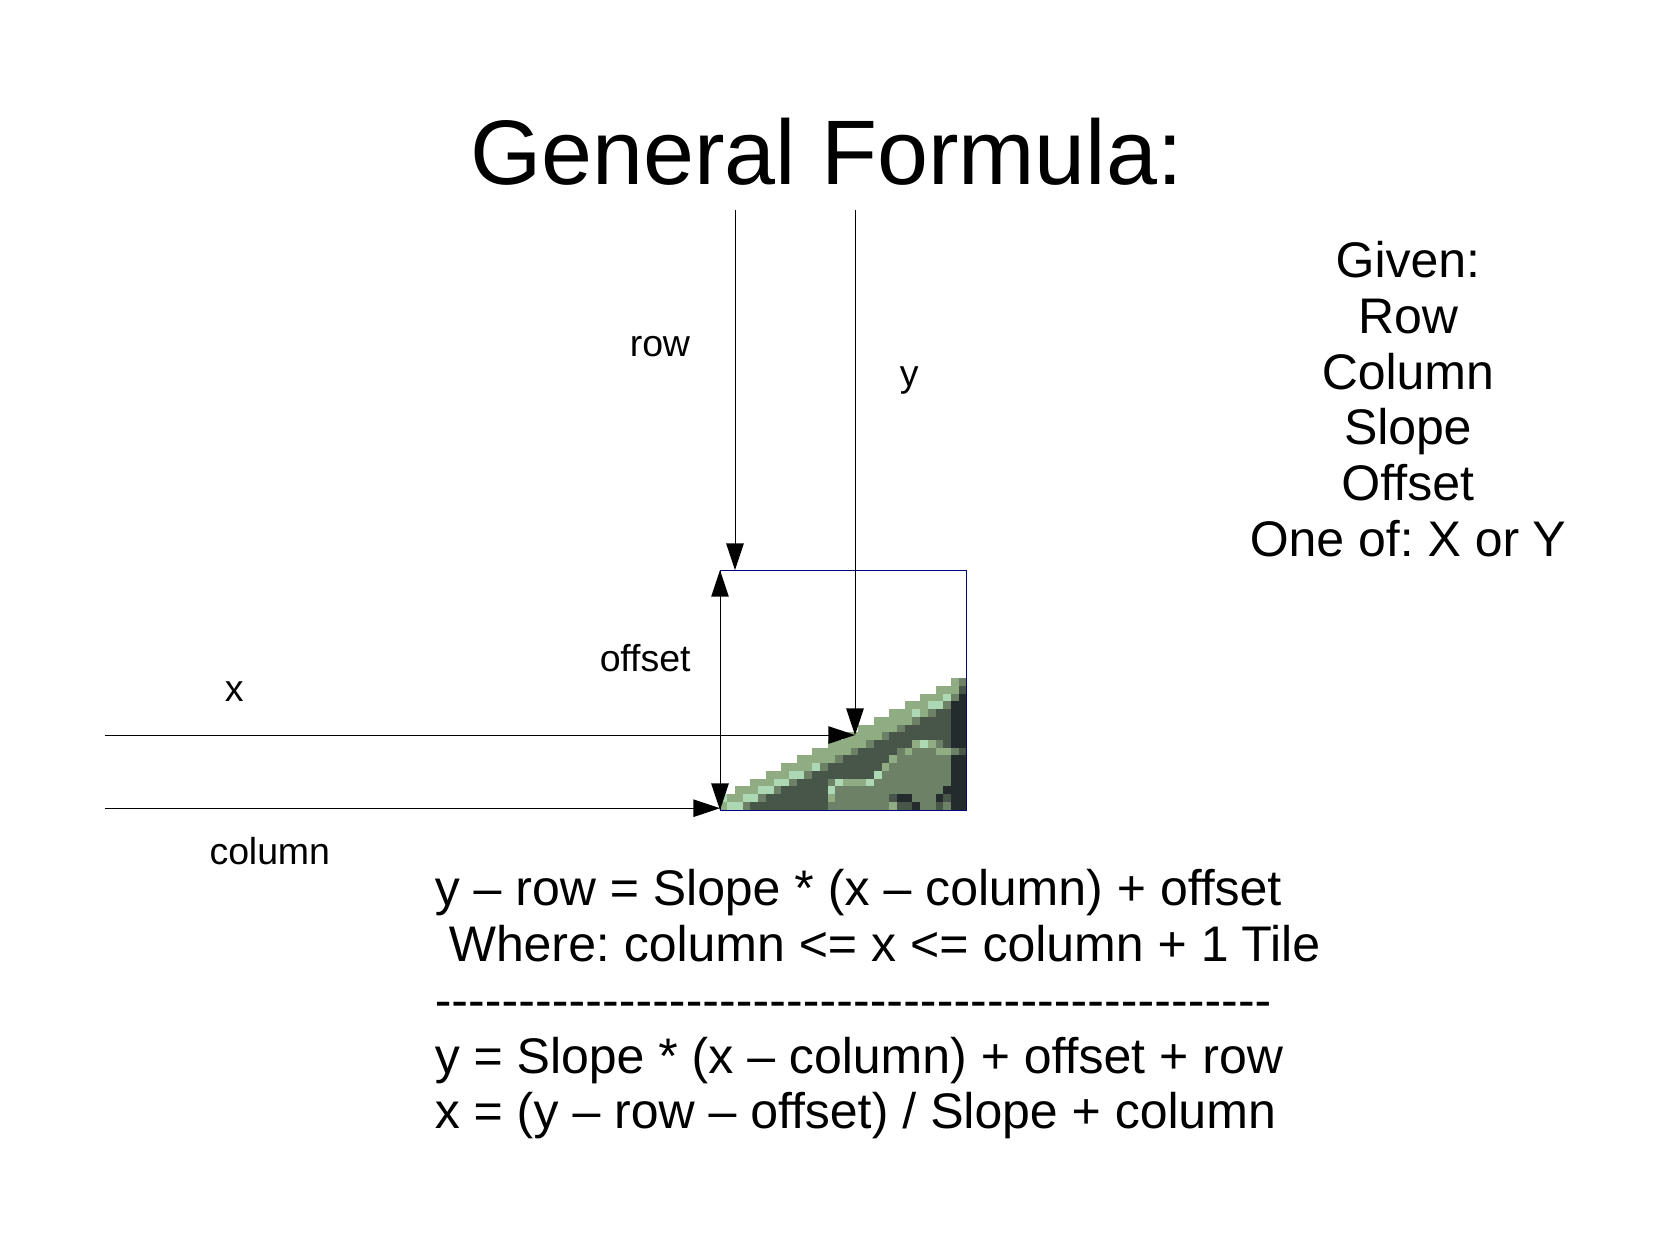

# General Formula:
Given:
Row
Column
Slope
Offset
One of: X or Y
row
y
offset
x
column
y – row = Slope * (x – column) + offset
 Where: column <= x <= column + 1 Tile
--------------------------------------------------
y = Slope * (x – column) + offset + row
x = (y – row – offset) / Slope + column